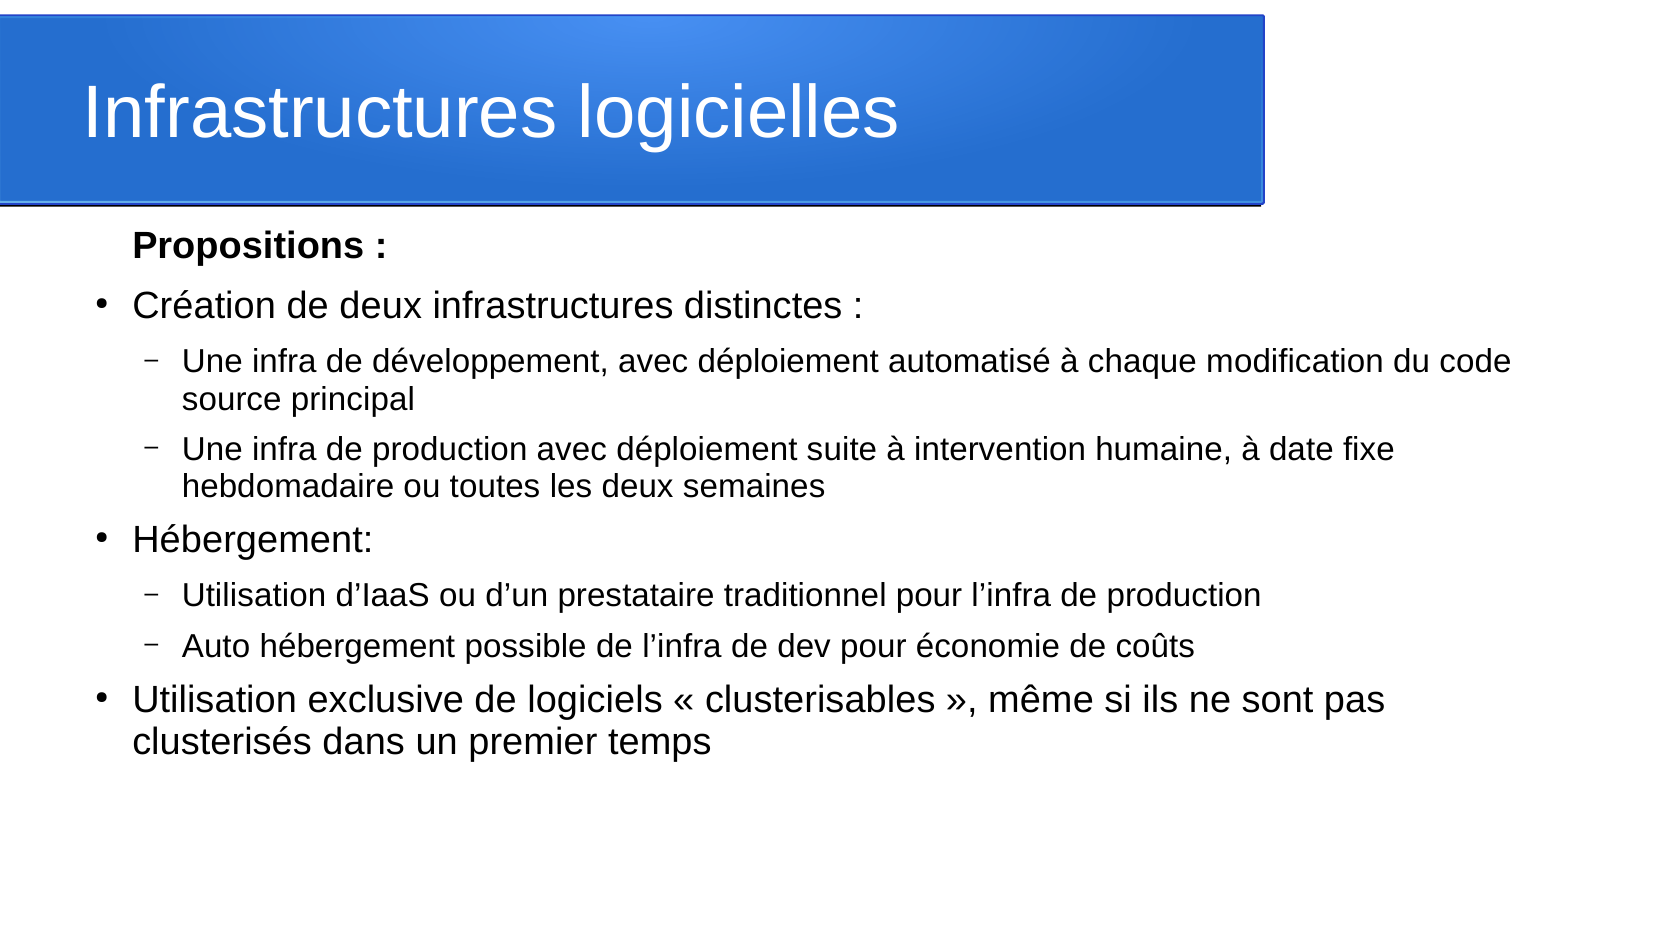

# Infrastructures logicielles
Propositions :
Création de deux infrastructures distinctes :
Une infra de développement, avec déploiement automatisé à chaque modification du code source principal
Une infra de production avec déploiement suite à intervention humaine, à date fixe hebdomadaire ou toutes les deux semaines
Hébergement:
Utilisation d’IaaS ou d’un prestataire traditionnel pour l’infra de production
Auto hébergement possible de l’infra de dev pour économie de coûts
Utilisation exclusive de logiciels « clusterisables », même si ils ne sont pas clusterisés dans un premier temps